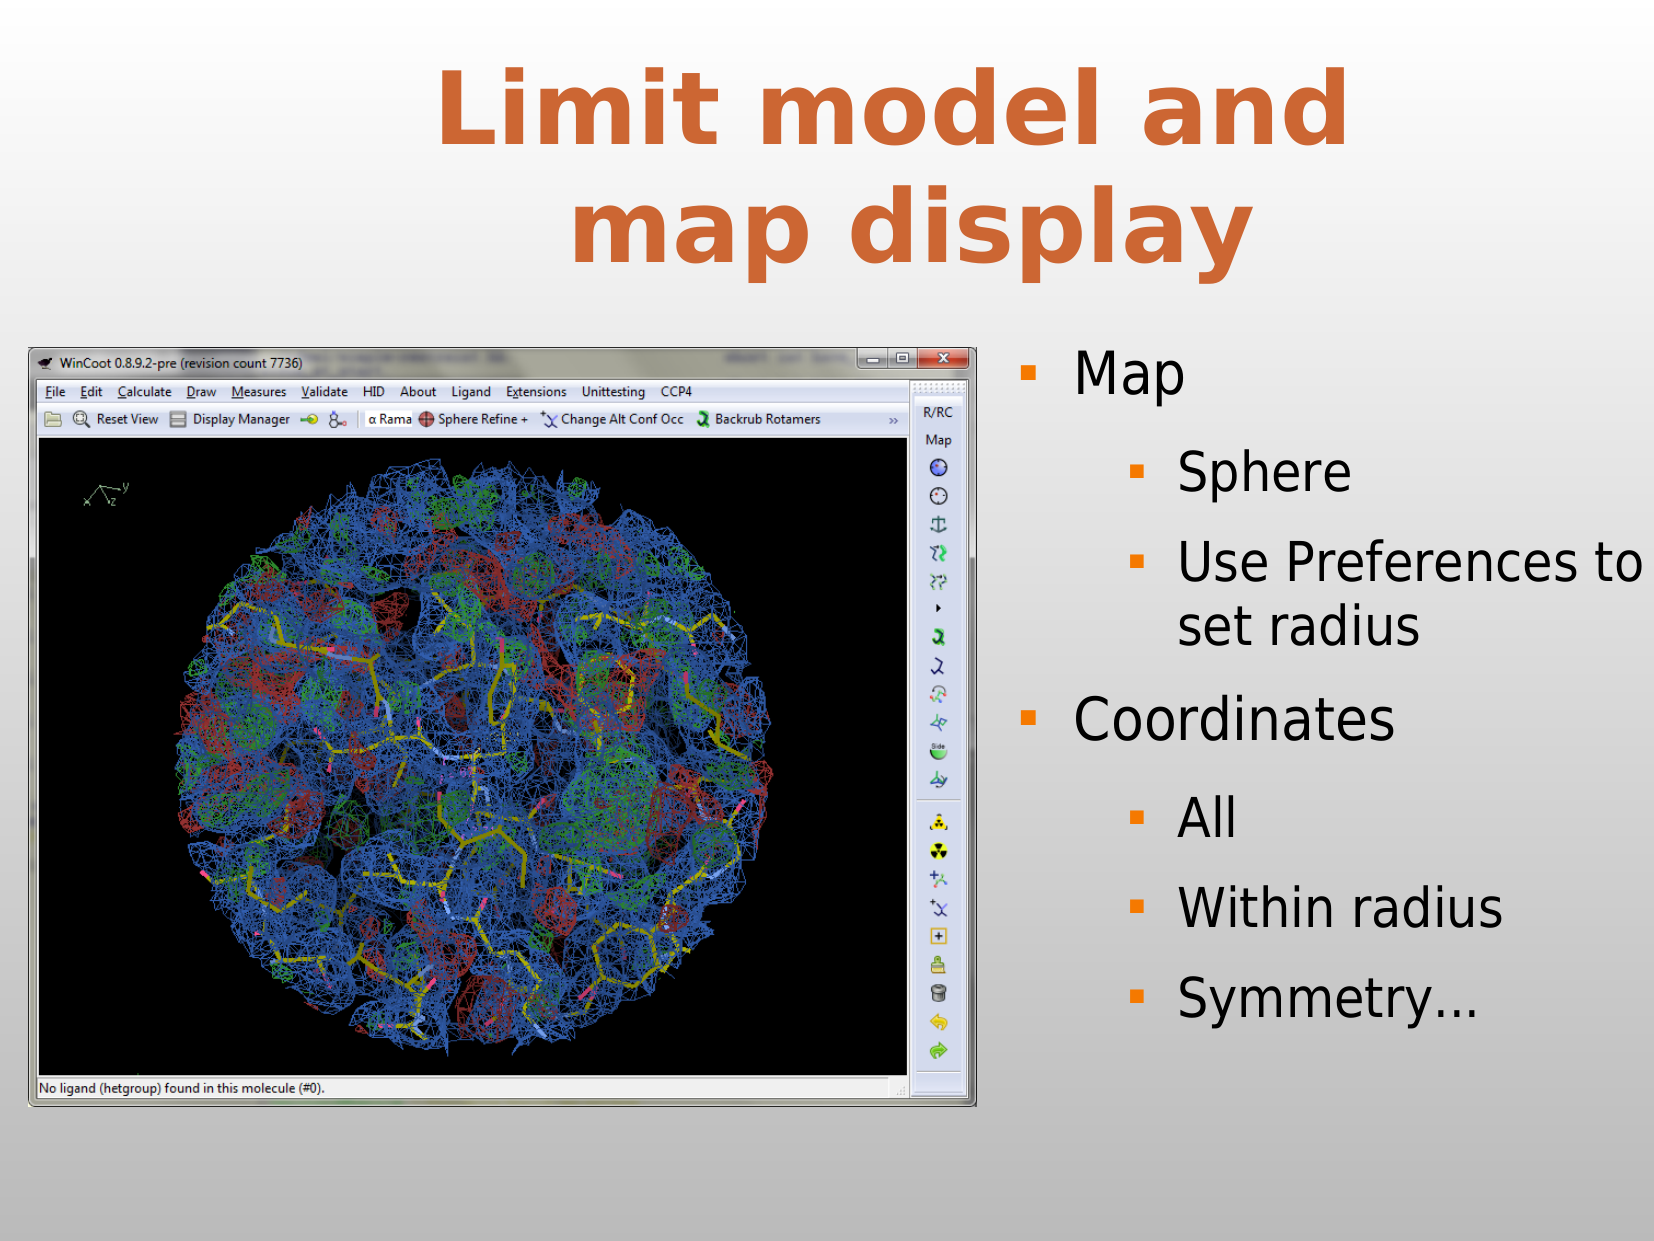

# Limit model and map display
Map
Sphere
Use Preferences to set radius
Coordinates
All
Within radius
Symmetry...